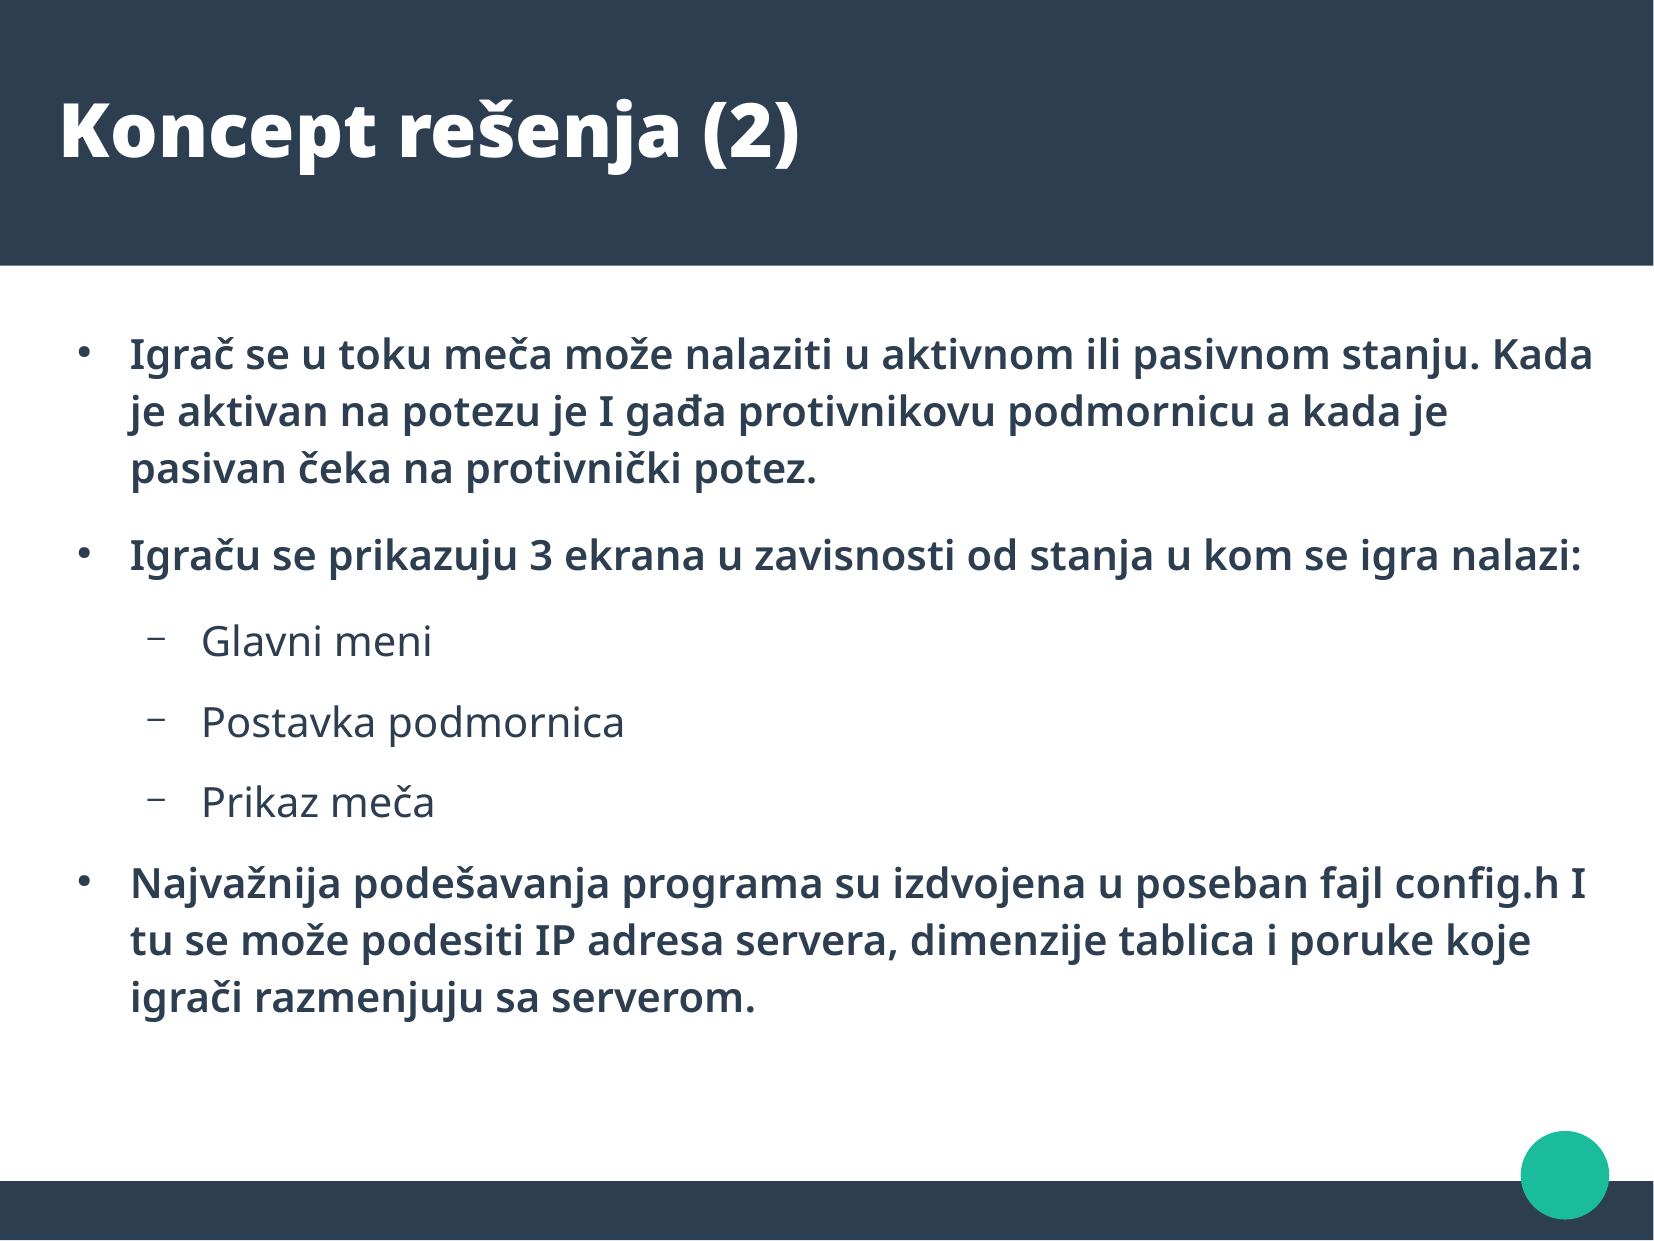

# Koncept rešenja (2)
Igrač se u toku meča može nalaziti u aktivnom ili pasivnom stanju. Kada je aktivan na potezu je I gađa protivnikovu podmornicu a kada je pasivan čeka na protivnički potez.
Igraču se prikazuju 3 ekrana u zavisnosti od stanja u kom se igra nalazi:
Glavni meni
Postavka podmornica
Prikaz meča
Najvažnija podešavanja programa su izdvojena u poseban fajl config.h I tu se može podesiti IP adresa servera, dimenzije tablica i poruke koje igrači razmenjuju sa serverom.